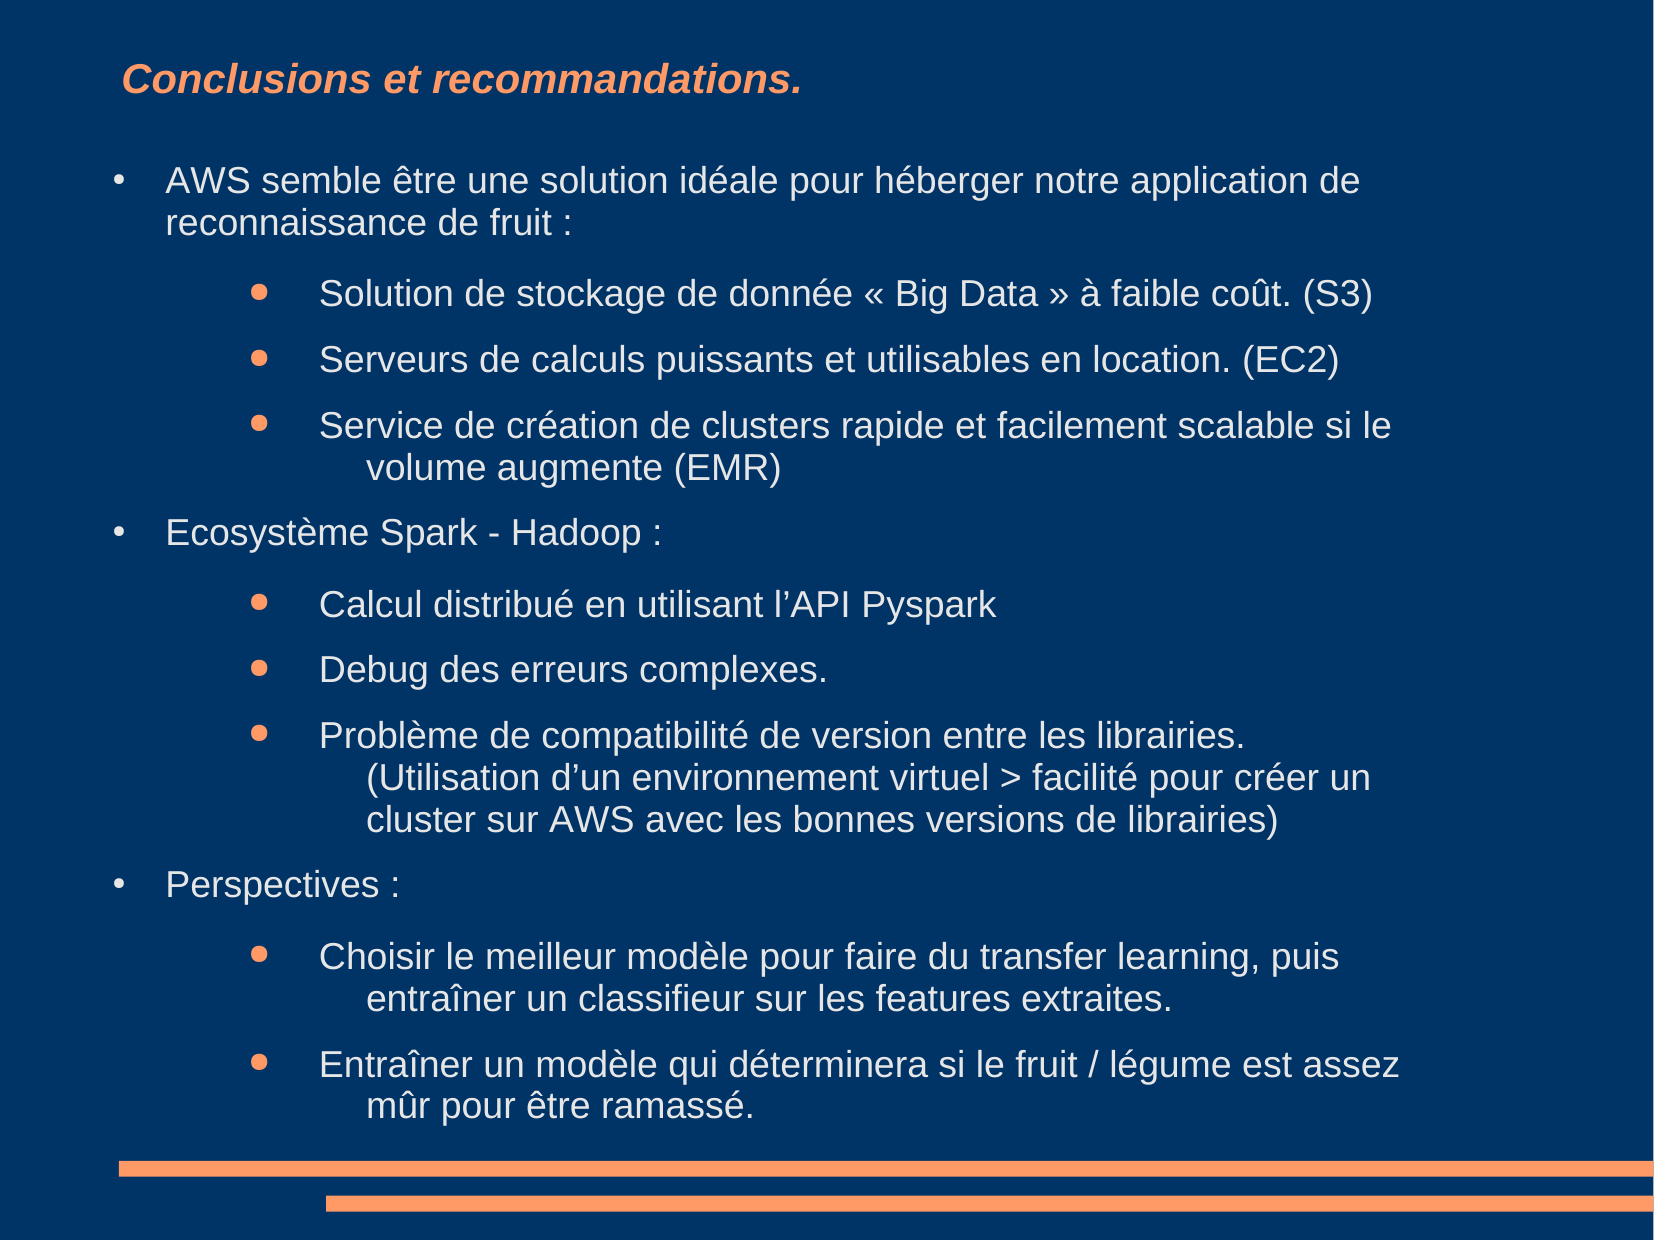

# Conclusions et recommandations.
AWS semble être une solution idéale pour héberger notre application de reconnaissance de fruit :
Solution de stockage de donnée « Big Data » à faible coût. (S3)
Serveurs de calculs puissants et utilisables en location. (EC2)
Service de création de clusters rapide et facilement scalable si le volume augmente (EMR)
Ecosystème Spark - Hadoop :
Calcul distribué en utilisant l’API Pyspark
Debug des erreurs complexes.
Problème de compatibilité de version entre les librairies. (Utilisation d’un environnement virtuel > facilité pour créer un cluster sur AWS avec les bonnes versions de librairies)
Perspectives :
Choisir le meilleur modèle pour faire du transfer learning, puis entraîner un classifieur sur les features extraites.
Entraîner un modèle qui déterminera si le fruit / légume est assez mûr pour être ramassé.